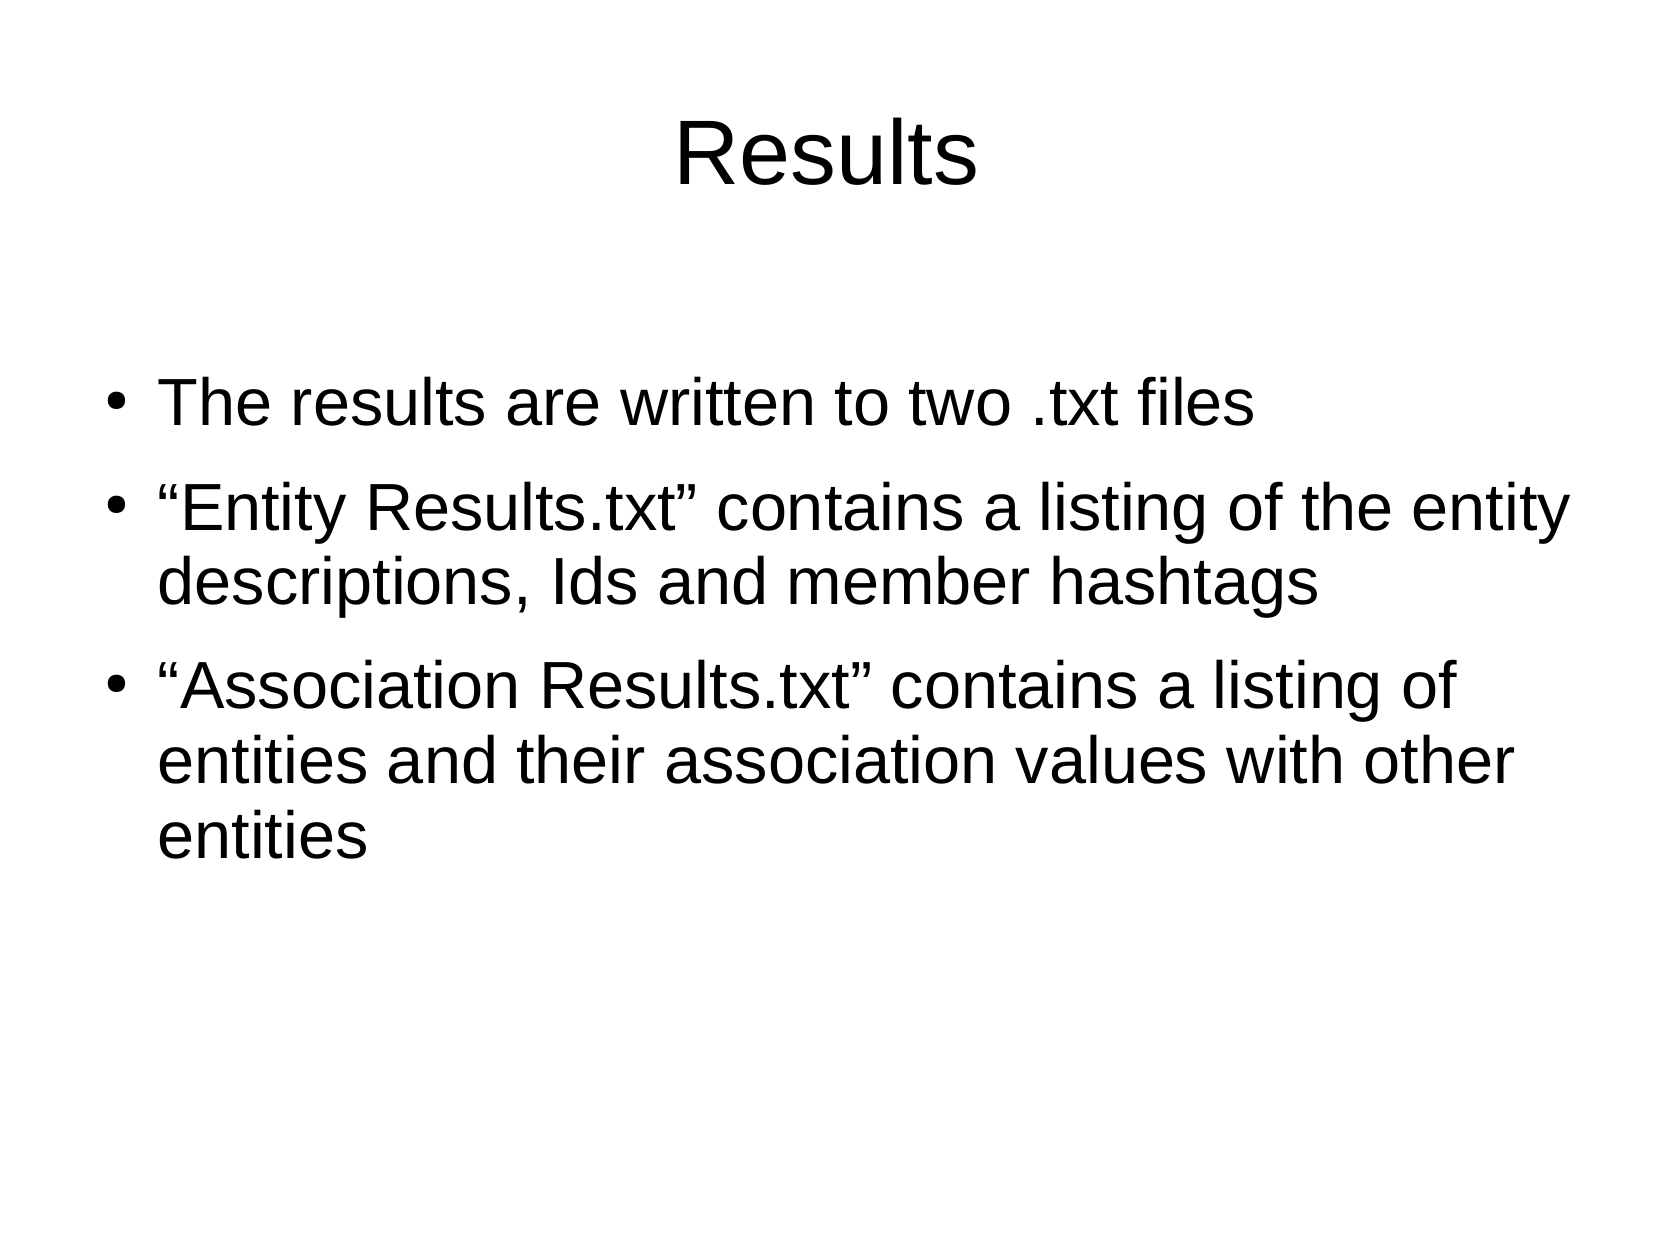

# Results
The results are written to two .txt files
“Entity Results.txt” contains a listing of the entity descriptions, Ids and member hashtags
“Association Results.txt” contains a listing of entities and their association values with other entities